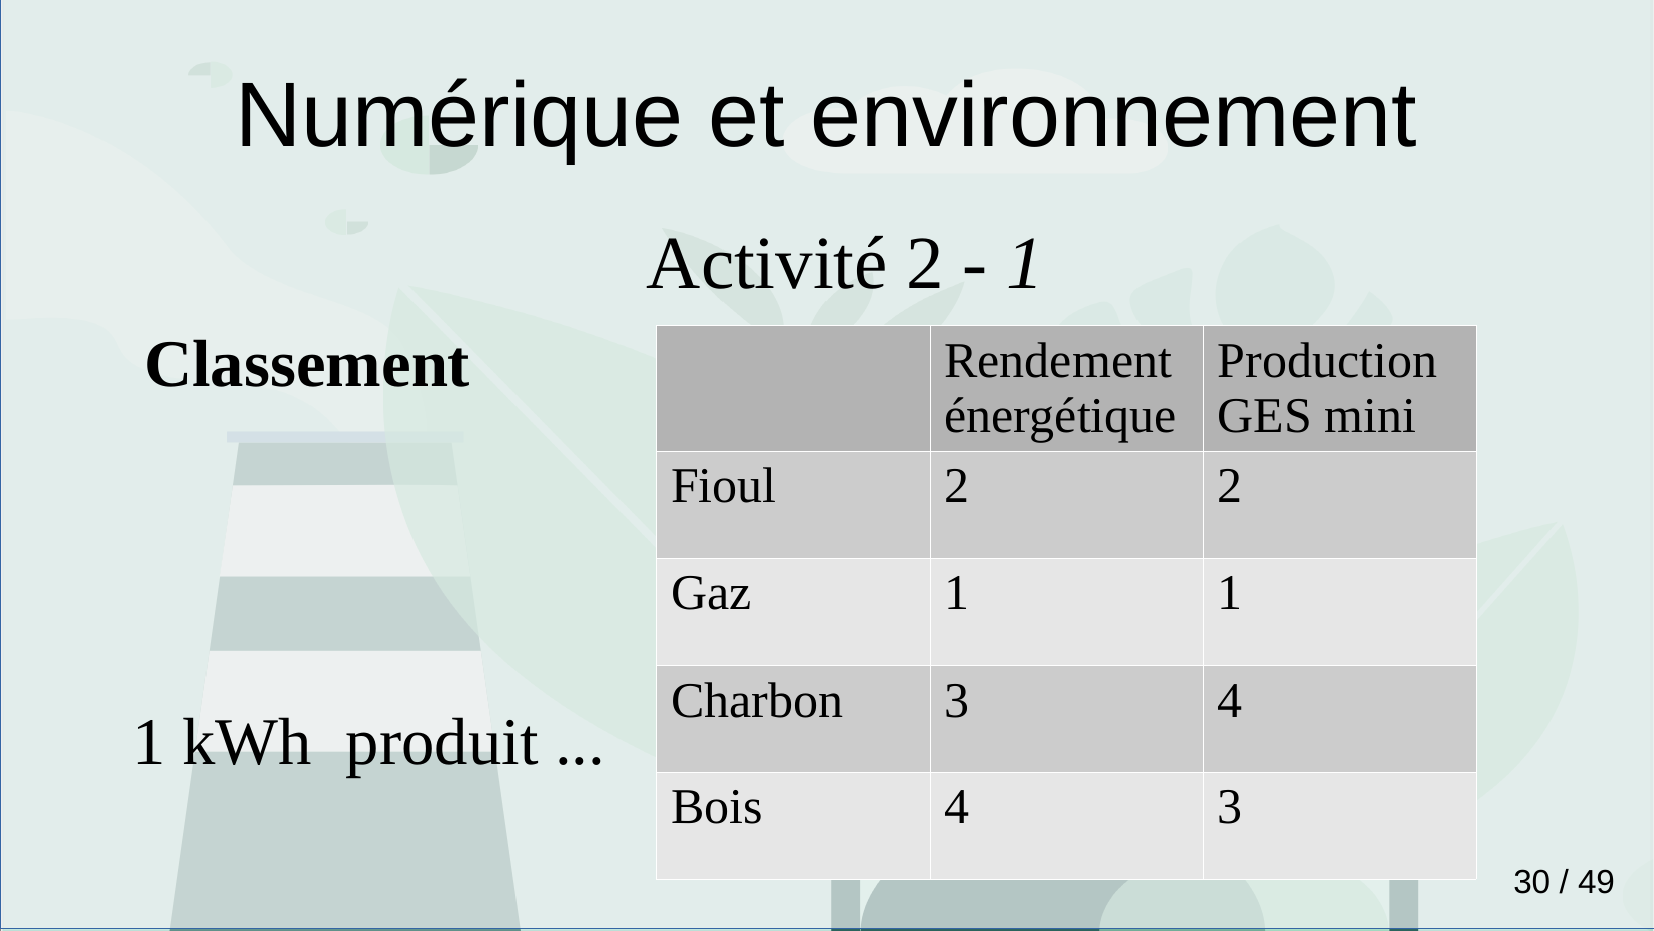

# Numérique et environnement
Activité 2 - 1
Classement
| | Rendement énergétique | Production GES mini |
| --- | --- | --- |
| Fioul | 2 | 2 |
| Gaz | 1 | 1 |
| Charbon | 3 | 4 |
| Bois | 4 | 3 |
1 kWh produit ...